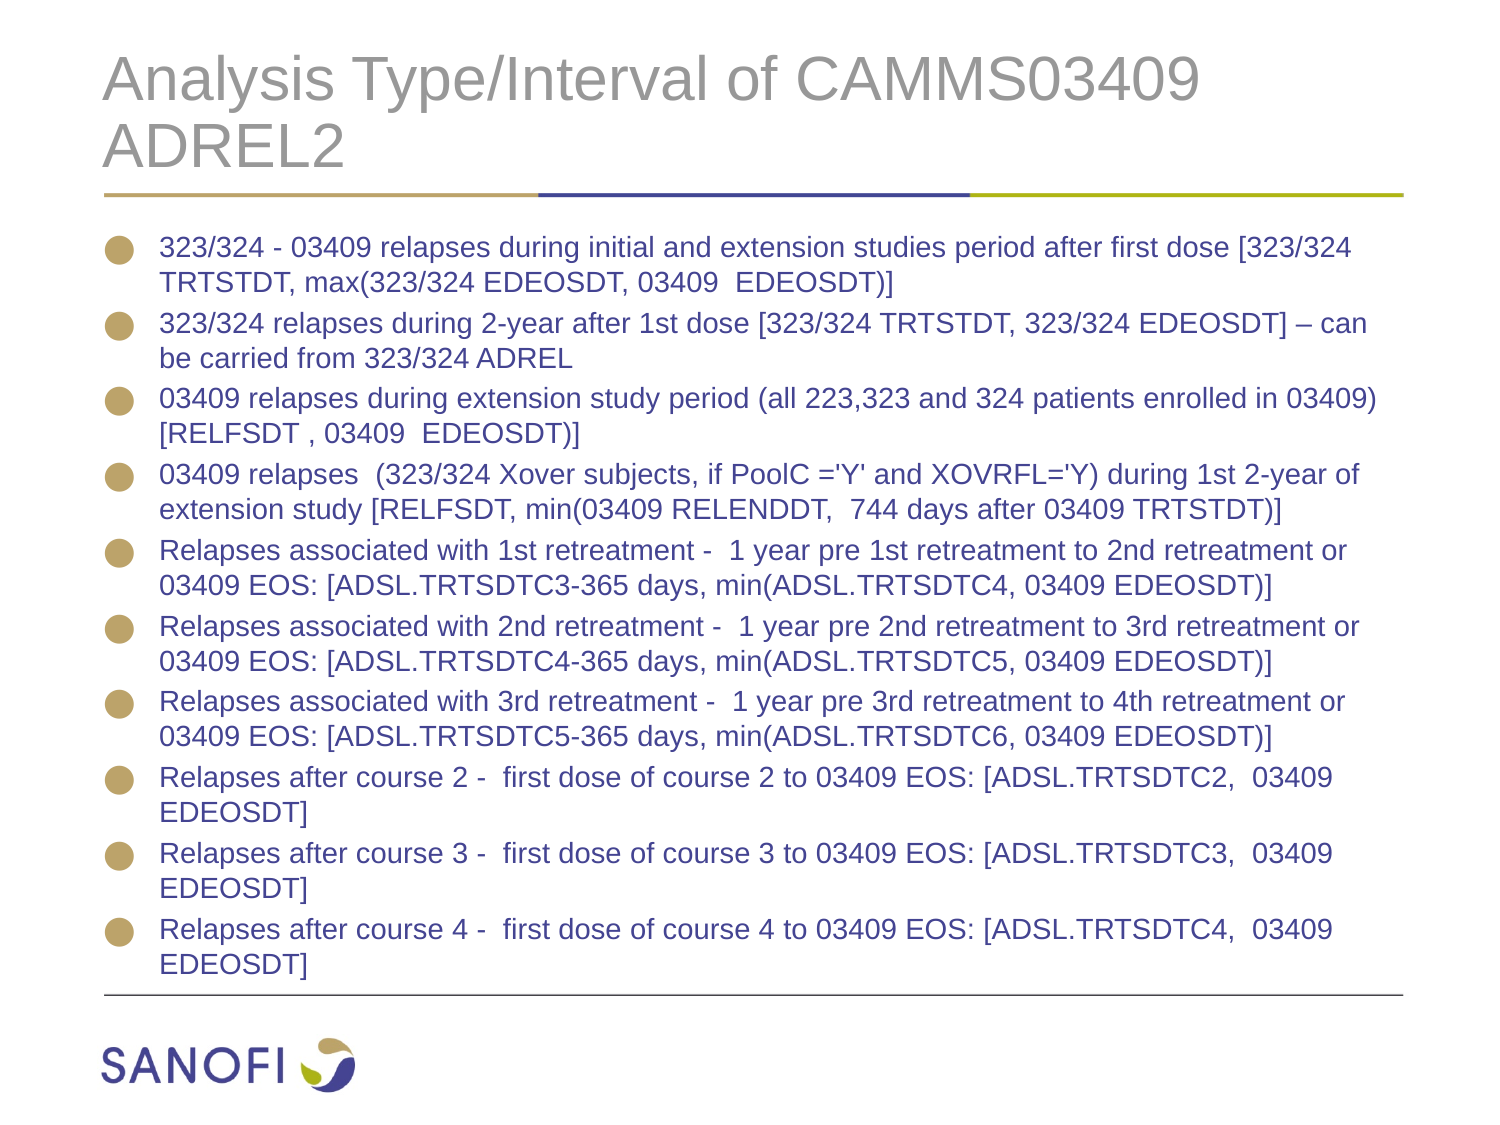

# Analysis Type/Interval of CAMMS03409 ADREL2
323/324 - 03409 relapses during initial and extension studies period after first dose [323/324 TRTSTDT, max(323/324 EDEOSDT, 03409 EDEOSDT)]
323/324 relapses during 2-year after 1st dose [323/324 TRTSTDT, 323/324 EDEOSDT] – can be carried from 323/324 ADREL
03409 relapses during extension study period (all 223,323 and 324 patients enrolled in 03409) [RELFSDT , 03409 EDEOSDT)]
03409 relapses (323/324 Xover subjects, if PoolC ='Y' and XOVRFL='Y) during 1st 2-year of extension study [RELFSDT, min(03409 RELENDDT, 744 days after 03409 TRTSTDT)]
Relapses associated with 1st retreatment - 1 year pre 1st retreatment to 2nd retreatment or 03409 EOS: [ADSL.TRTSDTC3-365 days, min(ADSL.TRTSDTC4, 03409 EDEOSDT)]
Relapses associated with 2nd retreatment - 1 year pre 2nd retreatment to 3rd retreatment or 03409 EOS: [ADSL.TRTSDTC4-365 days, min(ADSL.TRTSDTC5, 03409 EDEOSDT)]
Relapses associated with 3rd retreatment - 1 year pre 3rd retreatment to 4th retreatment or 03409 EOS: [ADSL.TRTSDTC5-365 days, min(ADSL.TRTSDTC6, 03409 EDEOSDT)]
Relapses after course 2 - first dose of course 2 to 03409 EOS: [ADSL.TRTSDTC2, 03409 EDEOSDT]
Relapses after course 3 - first dose of course 3 to 03409 EOS: [ADSL.TRTSDTC3, 03409 EDEOSDT]
Relapses after course 4 - first dose of course 4 to 03409 EOS: [ADSL.TRTSDTC4, 03409 EDEOSDT]